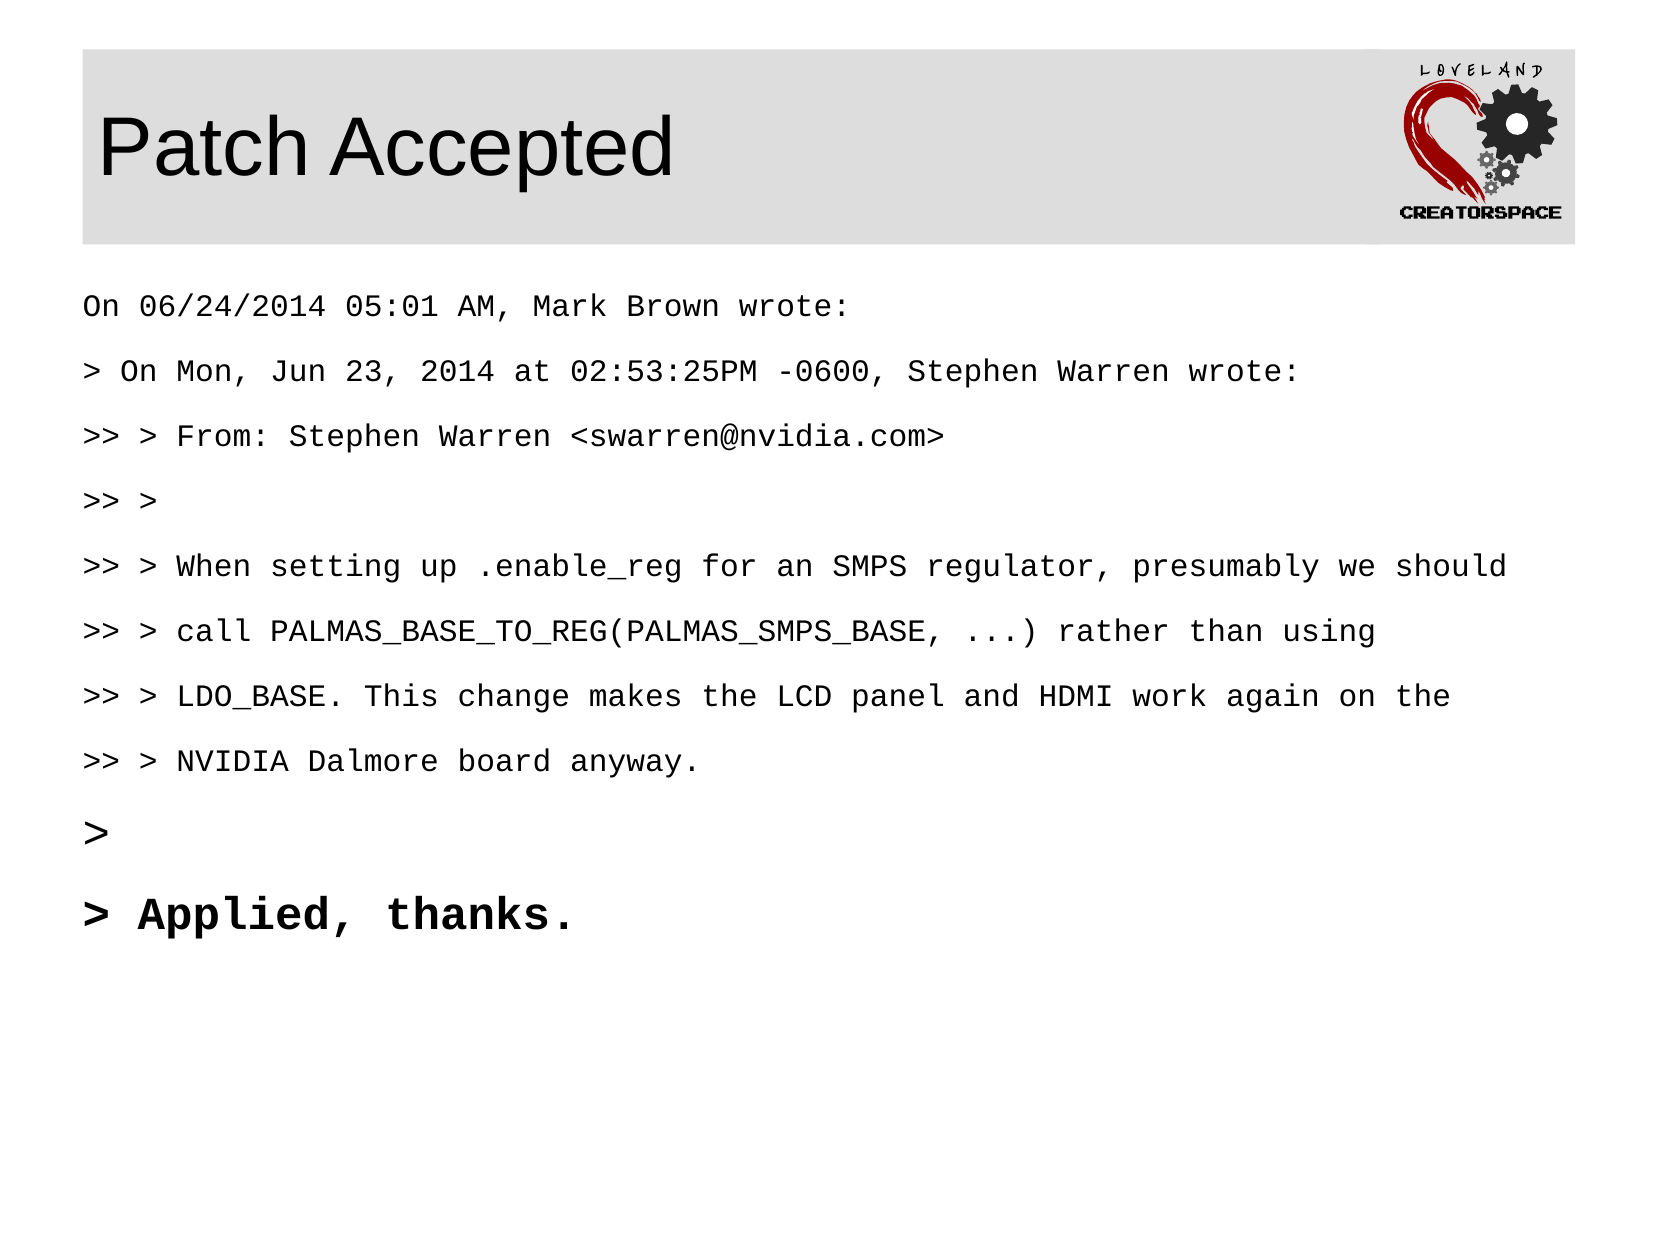

# Patch Accepted
On 06/24/2014 05:01 AM, Mark Brown wrote:
> On Mon, Jun 23, 2014 at 02:53:25PM -0600, Stephen Warren wrote:
>> > From: Stephen Warren <swarren@nvidia.com>
>> >
>> > When setting up .enable_reg for an SMPS regulator, presumably we should
>> > call PALMAS_BASE_TO_REG(PALMAS_SMPS_BASE, ...) rather than using
>> > LDO_BASE. This change makes the LCD panel and HDMI work again on the
>> > NVIDIA Dalmore board anyway.
>
> Applied, thanks.